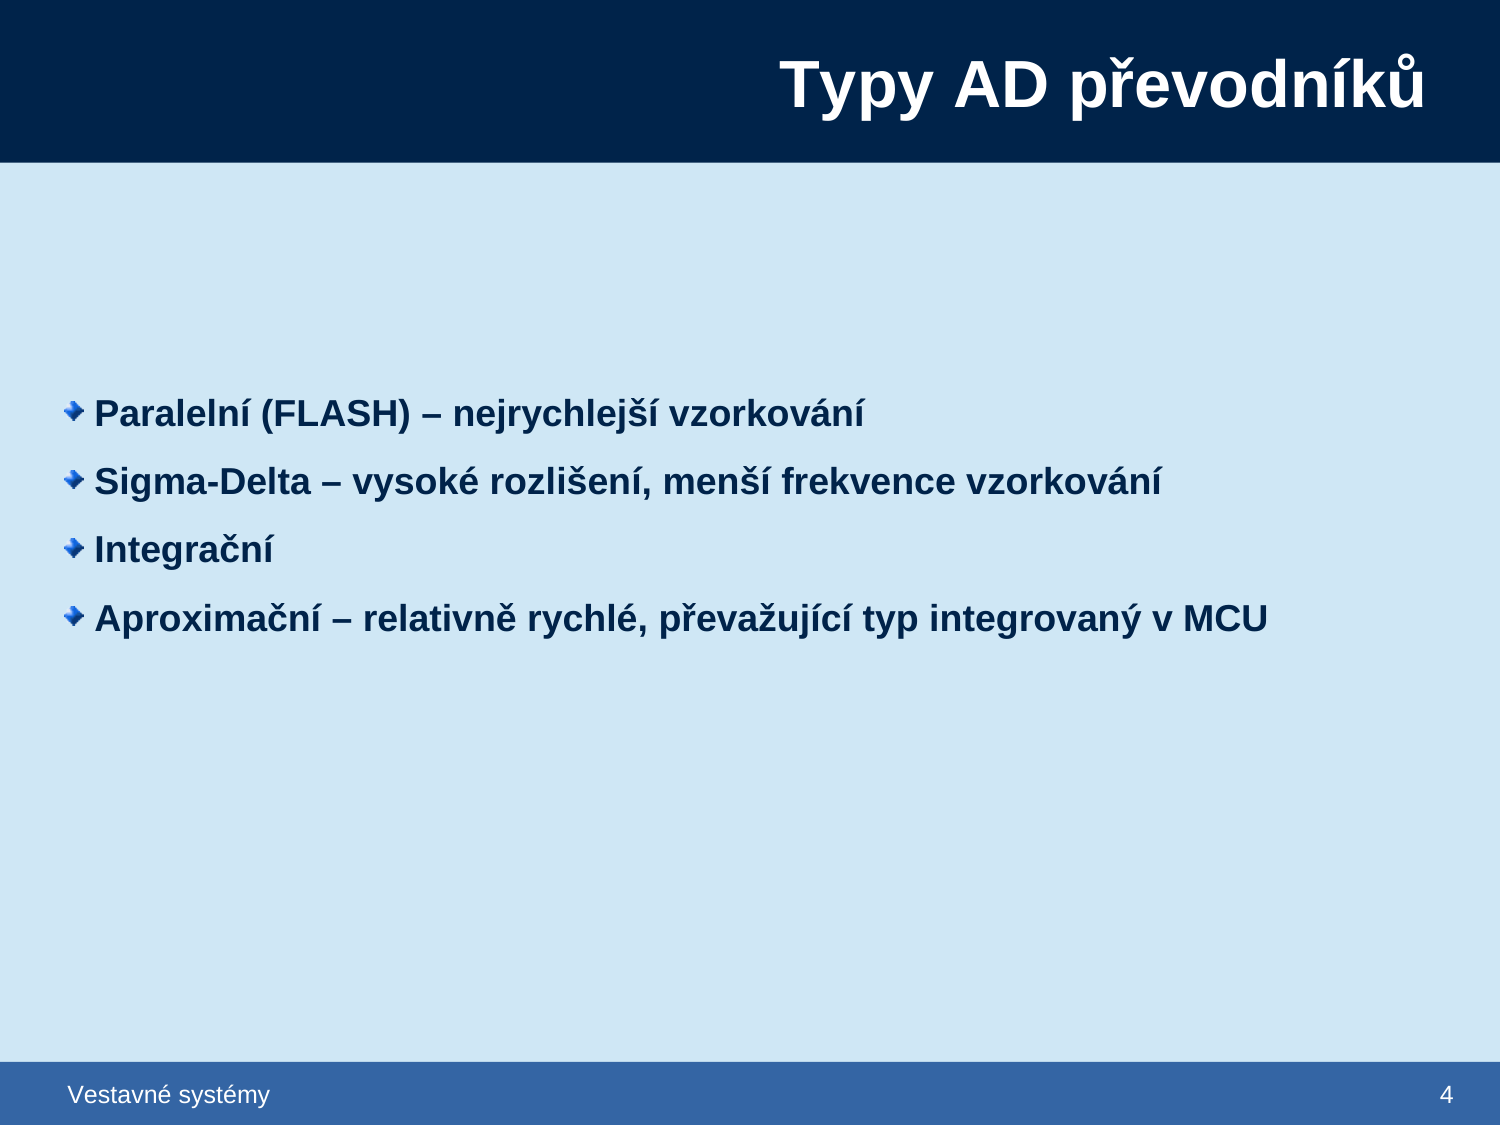

# Typy AD převodníků
Paralelní (FLASH) – nejrychlejší vzorkování
Sigma-Delta – vysoké rozlišení, menší frekvence vzorkování
Integrační
Aproximační – relativně rychlé, převažující typ integrovaný v MCU